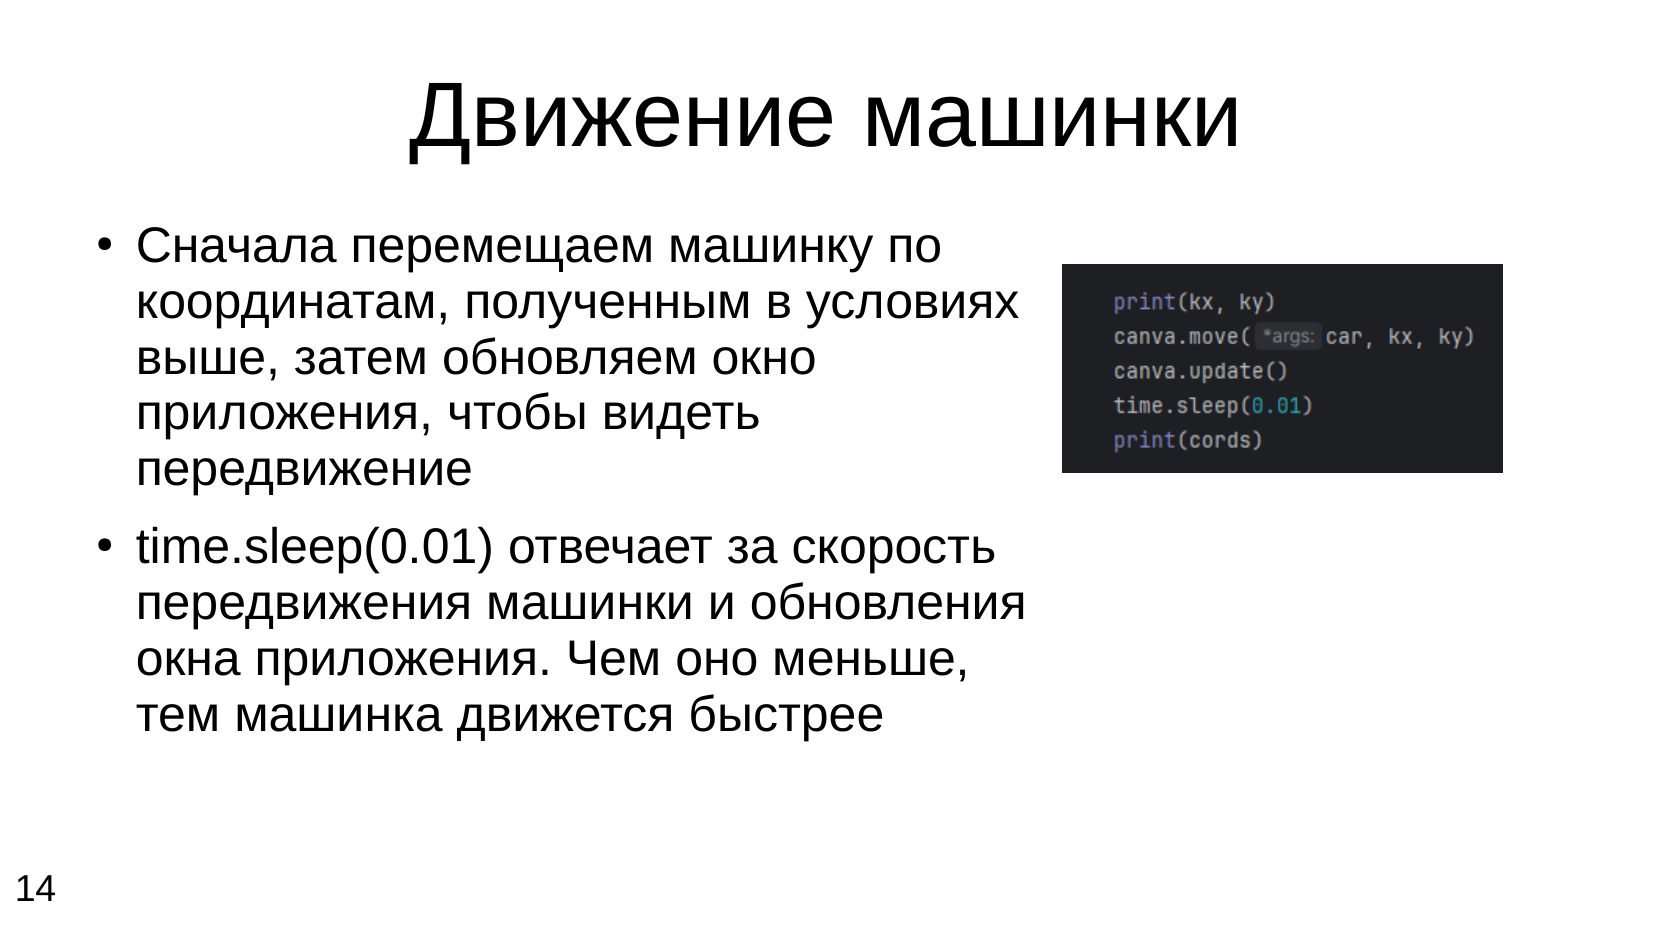

# Движение машинки
Сначала перемещаем машинку по координатам, полученным в условиях выше, затем обновляем окно приложения, чтобы видеть передвижение
time.sleep(0.01) отвечает за скорость передвижения машинки и обновления окна приложения. Чем оно меньше, тем машинка движется быстрее